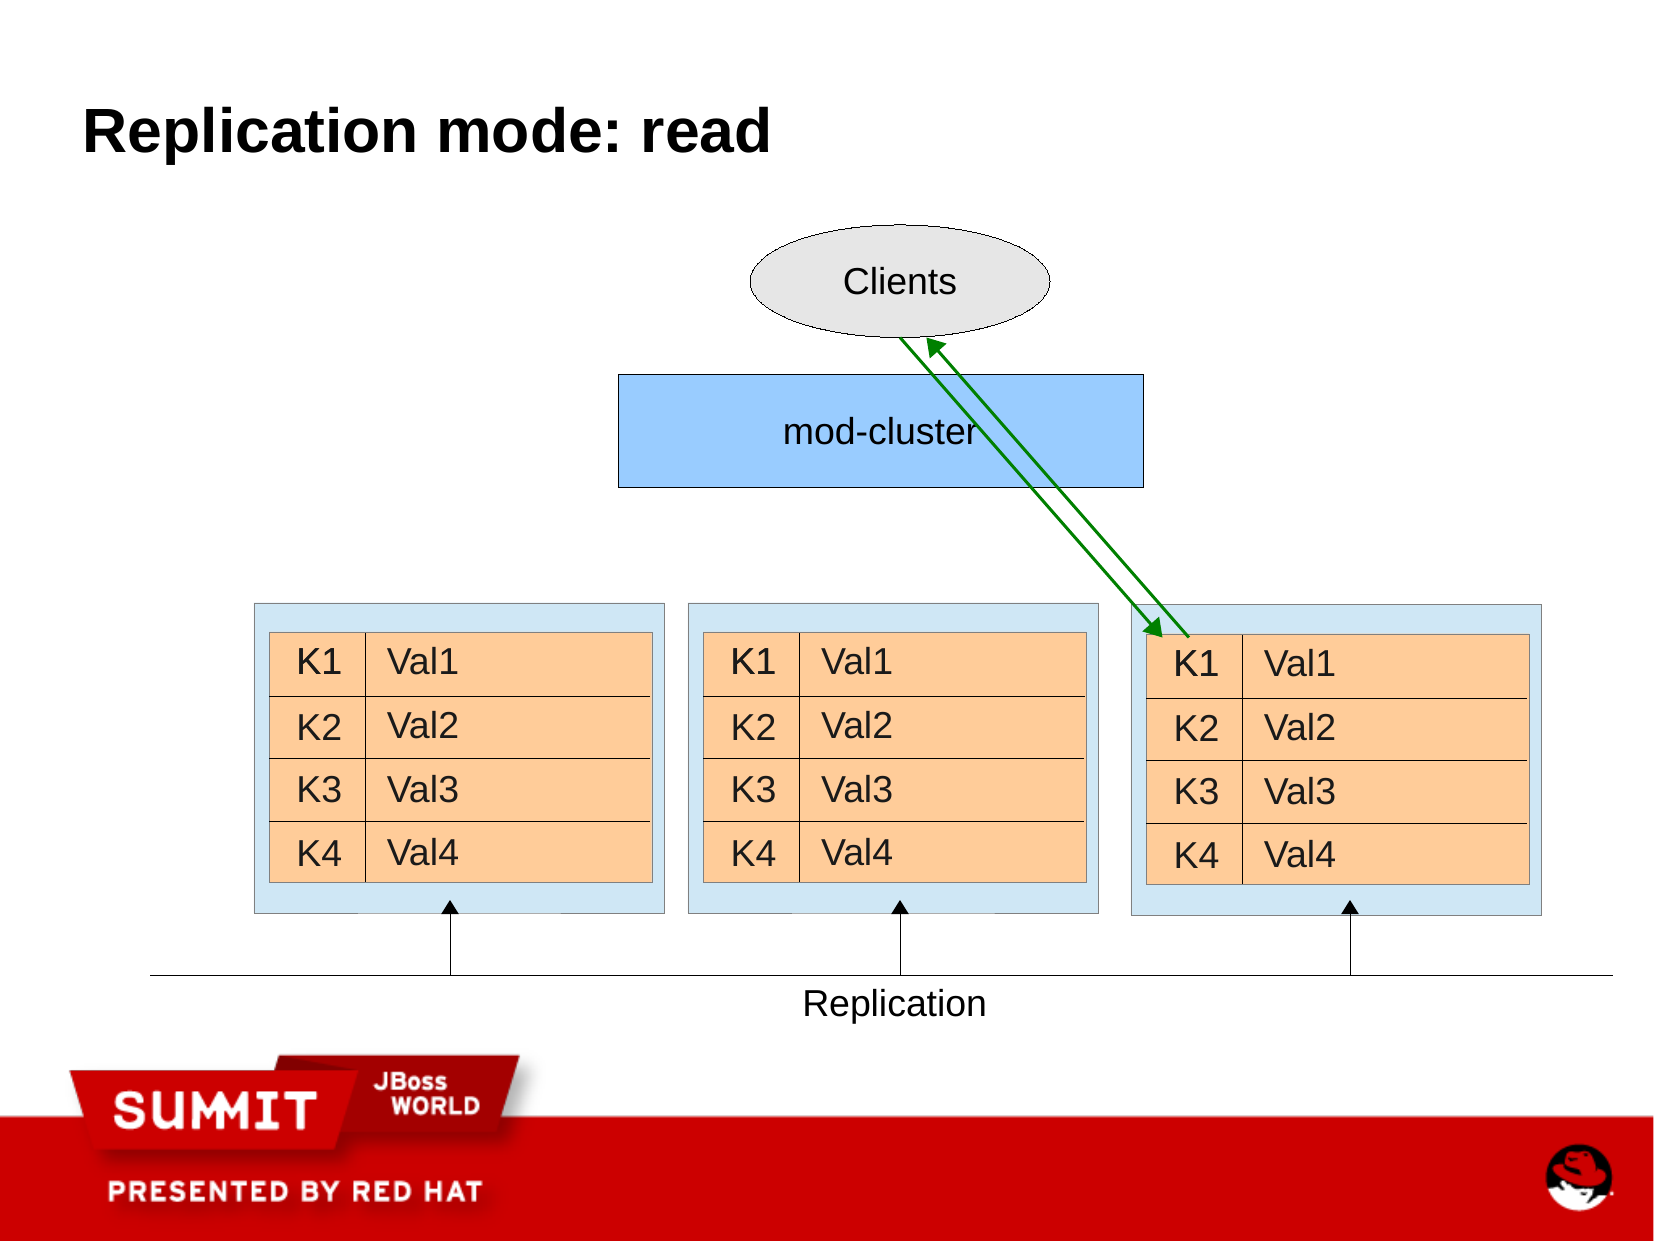

# Replication mode: read
Clients
mod-cluster
Replication